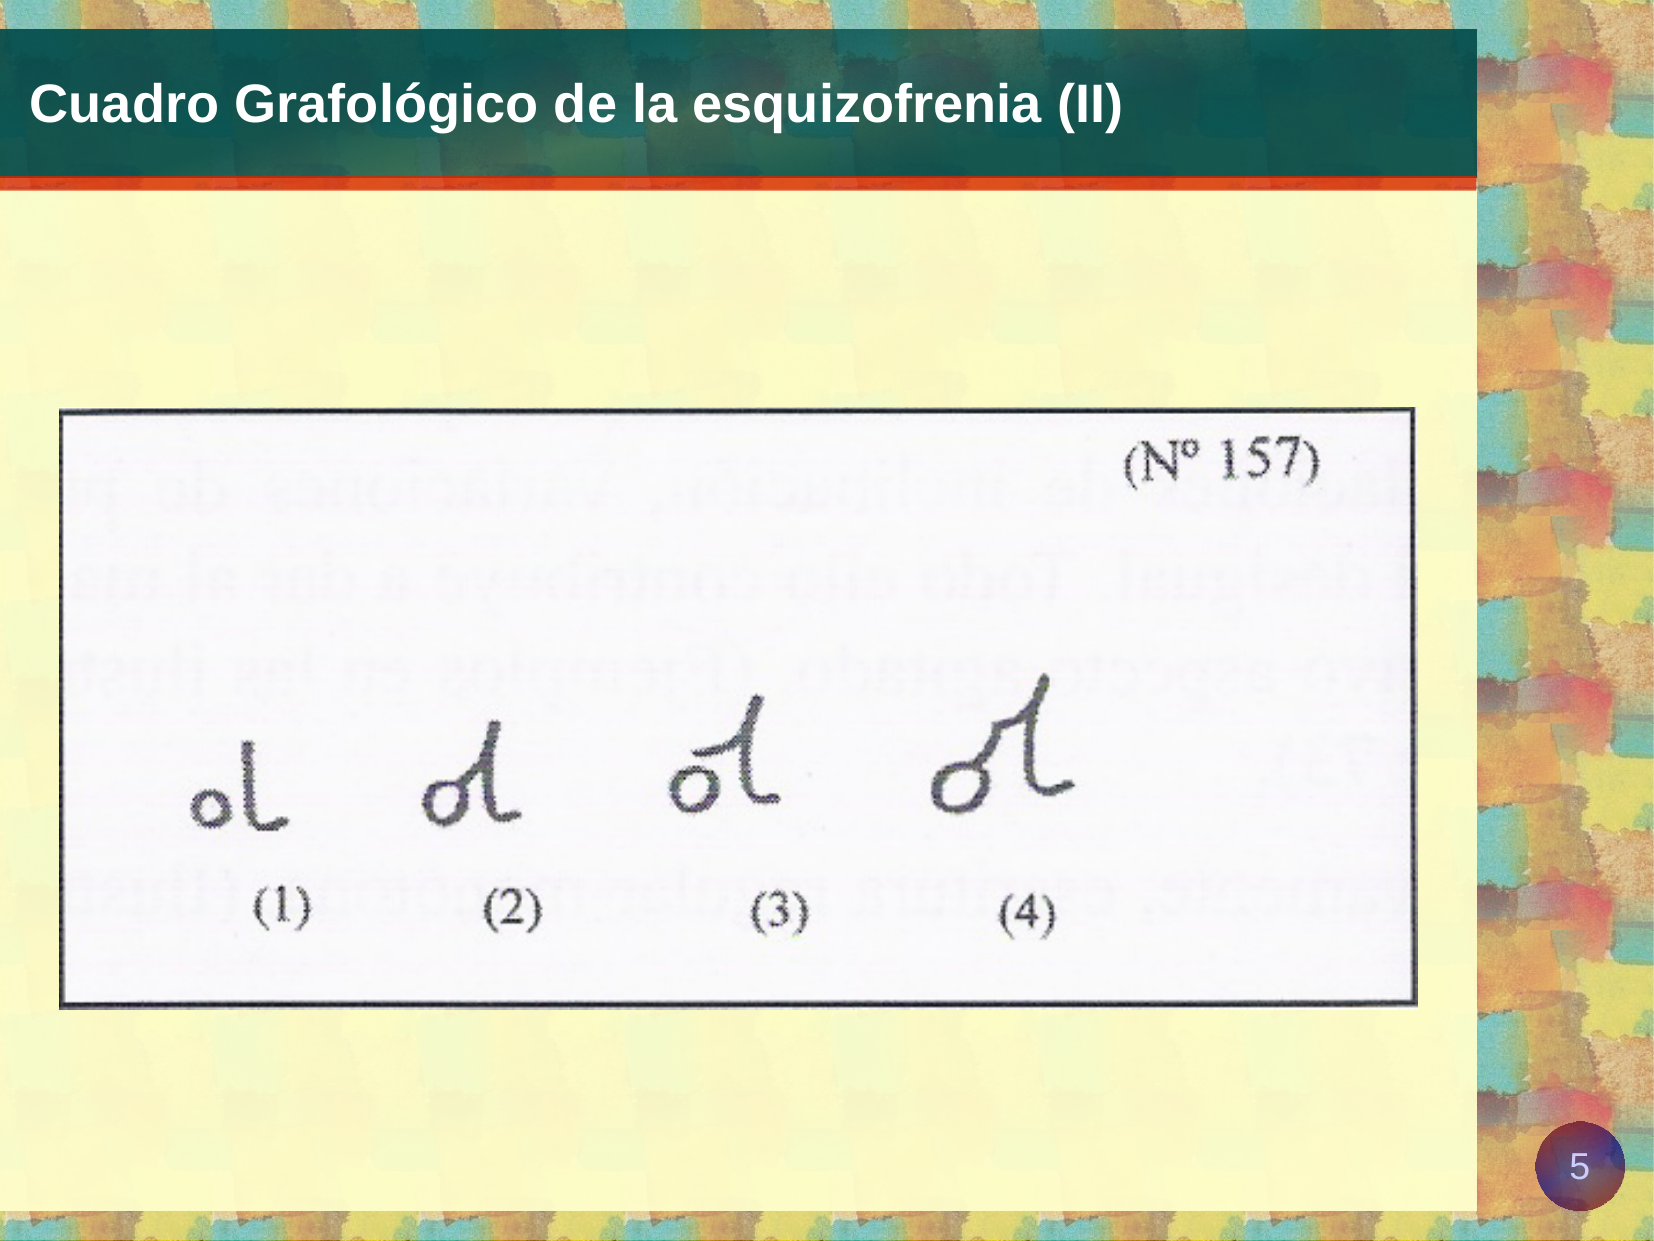

# Cuadro Grafológico de la esquizofrenia (II)